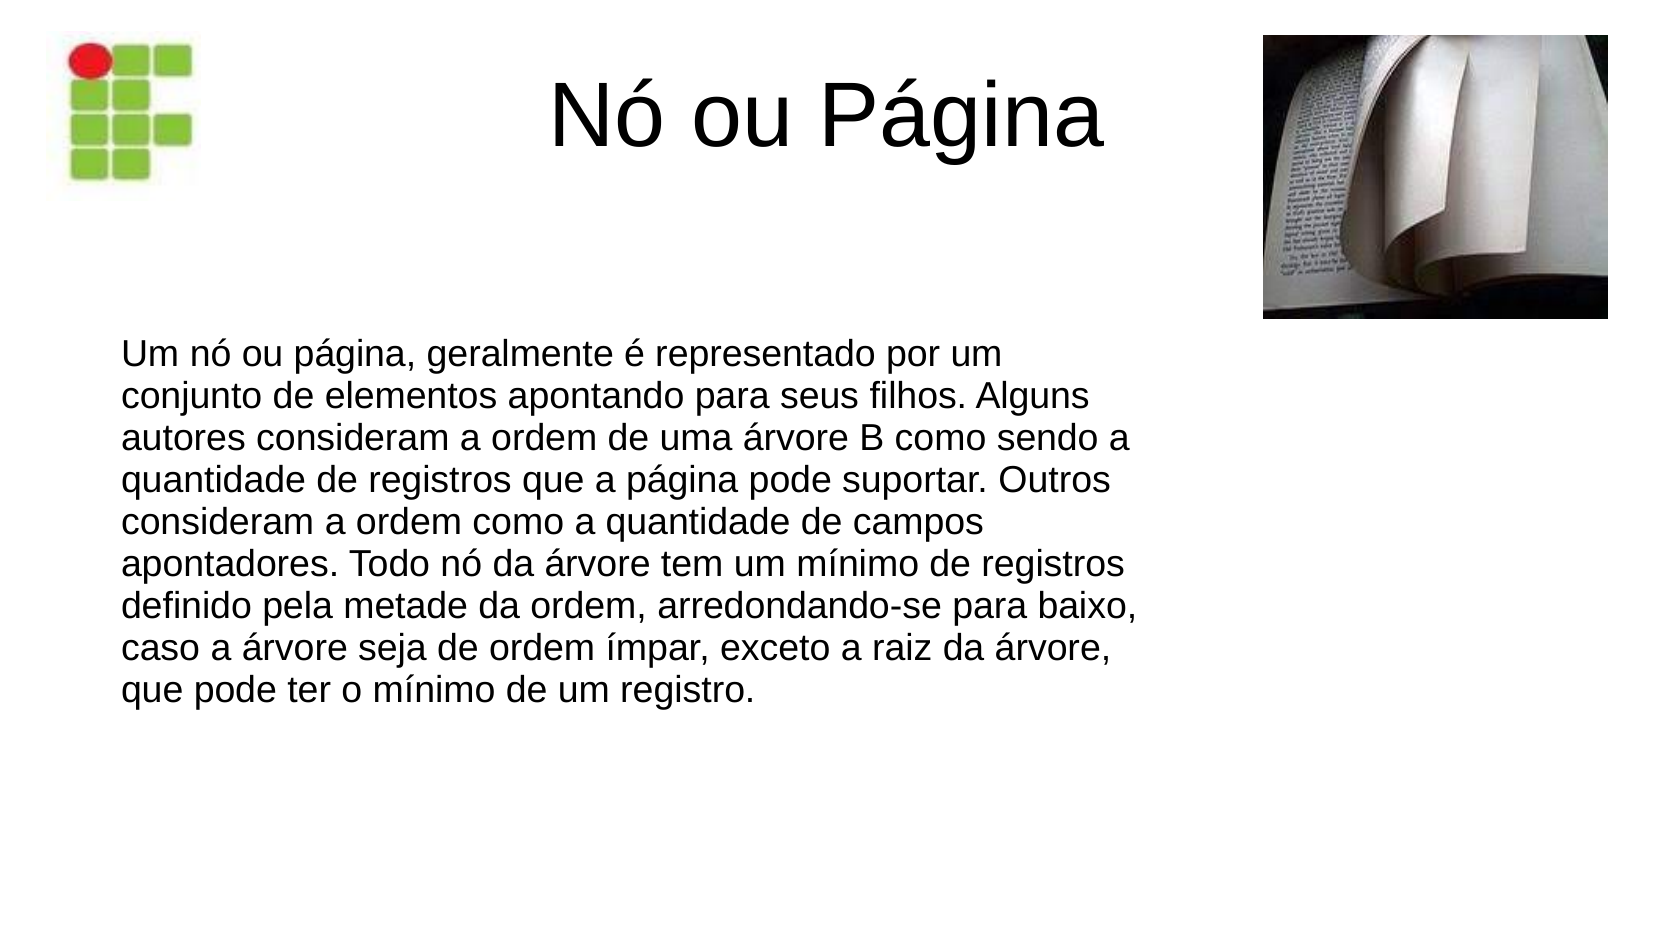

# Nó ou Página
Um nó ou página, geralmente é representado por um conjunto de elementos apontando para seus filhos. Alguns autores consideram a ordem de uma árvore B como sendo a quantidade de registros que a página pode suportar. Outros consideram a ordem como a quantidade de campos apontadores. Todo nó da árvore tem um mínimo de registros definido pela metade da ordem, arredondando-se para baixo, caso a árvore seja de ordem ímpar, exceto a raiz da árvore, que pode ter o mínimo de um registro.